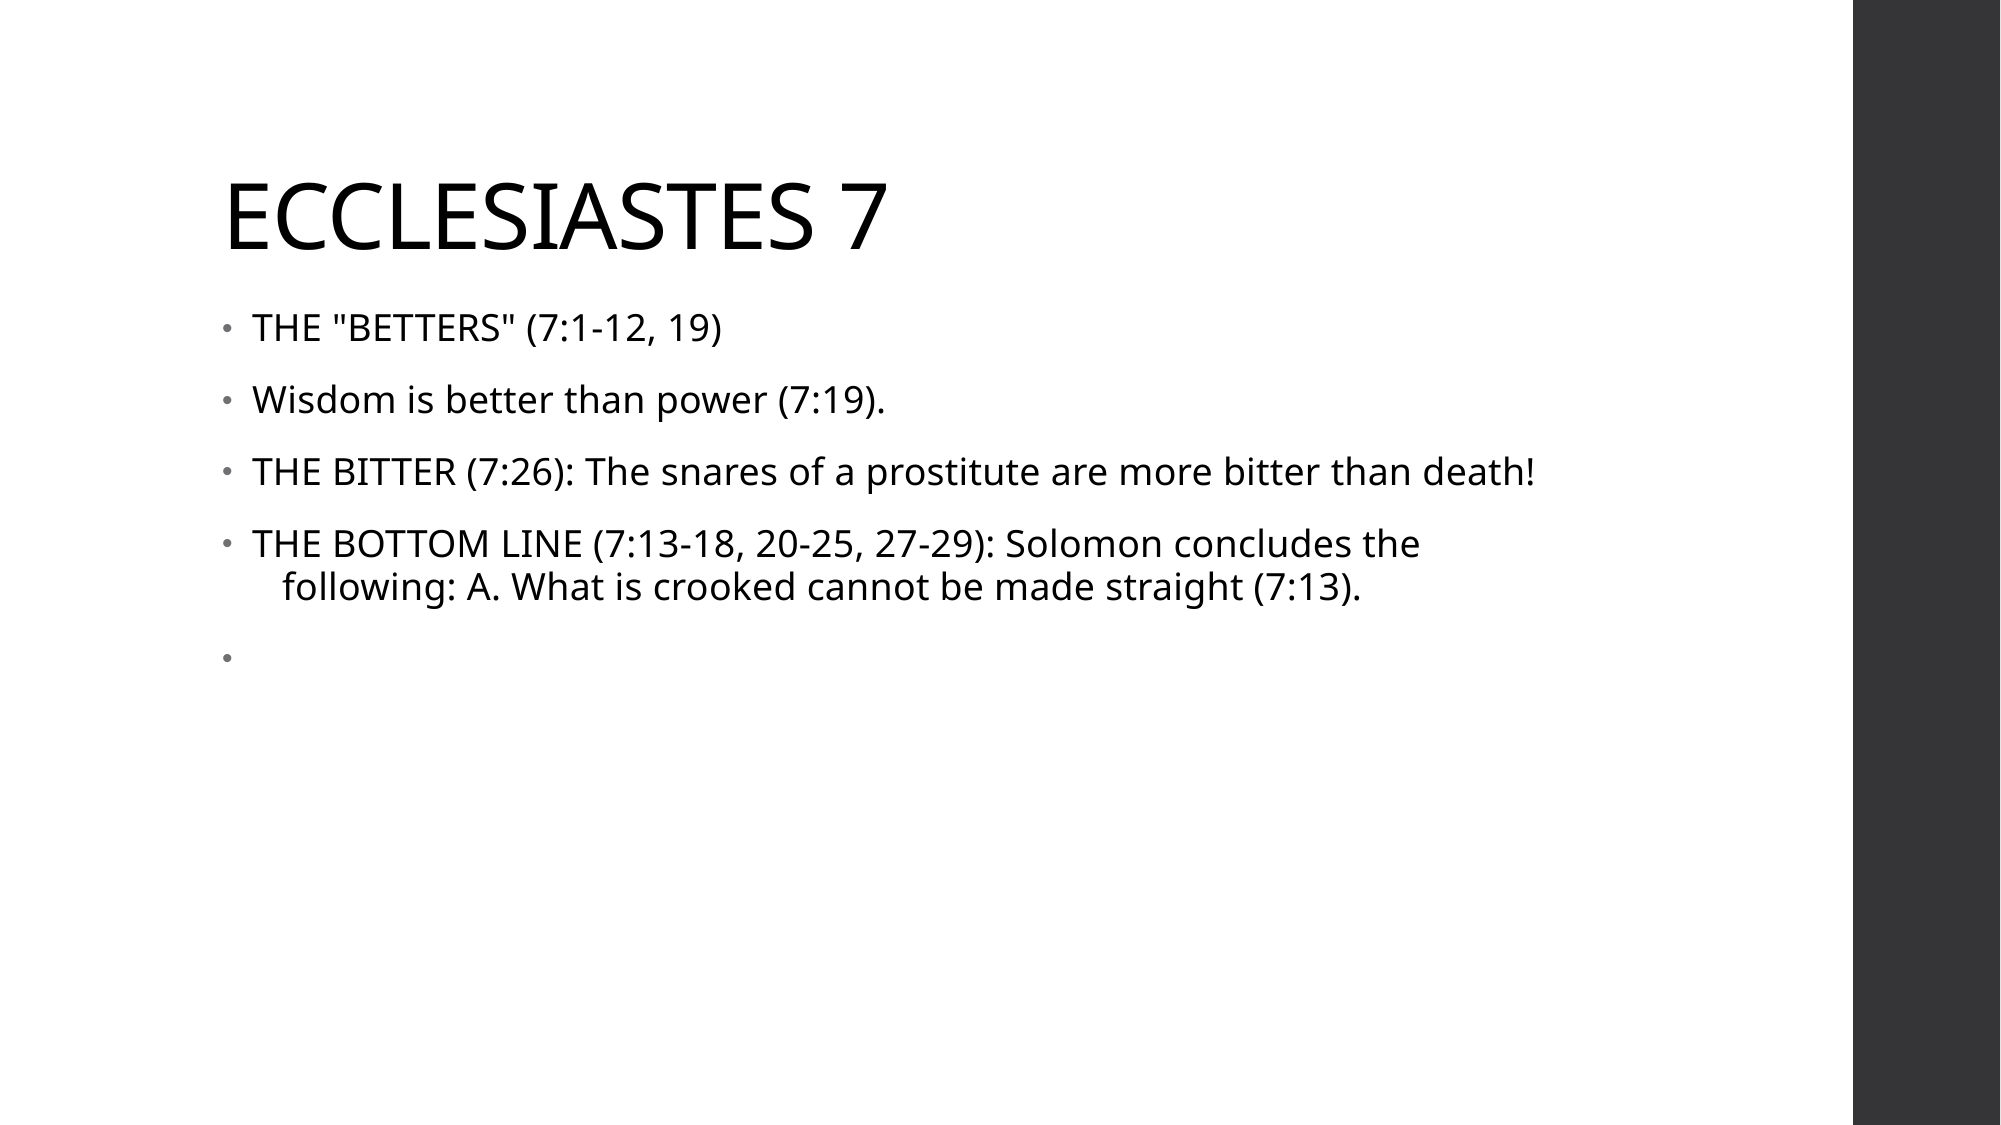

# ECCLESIASTES 7
THE "BETTERS" (7:1-12, 19)
Wisdom is better than power (7:19).
THE BITTER (7:26): The snares of a prostitute are more bitter than death!
THE BOTTOM LINE (7:13-18, 20-25, 27-29): Solomon concludes the following: A. What is crooked cannot be made straight (7:13).